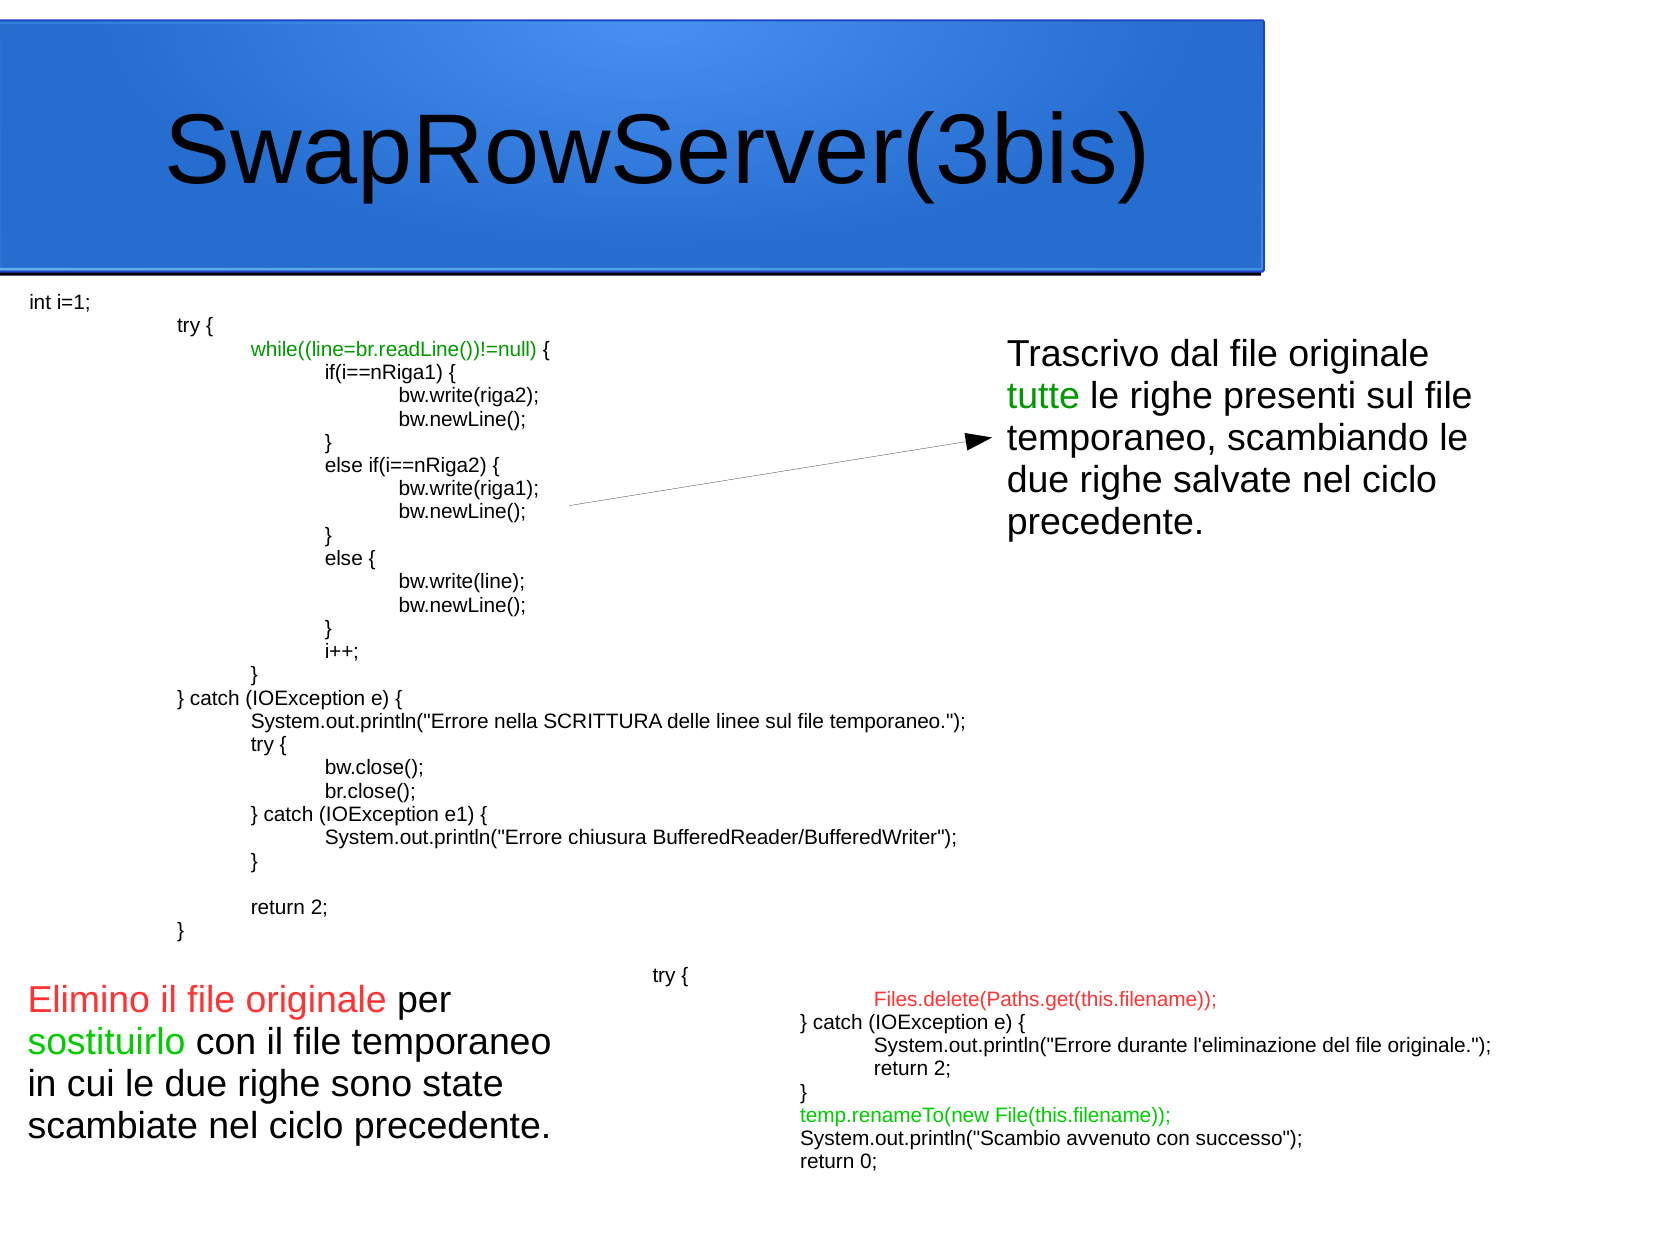

# SwapRowServer(3bis)
int i=1;
		try {
			while((line=br.readLine())!=null) {
				if(i==nRiga1) {
					bw.write(riga2);
					bw.newLine();
				}
				else if(i==nRiga2) {
					bw.write(riga1);
					bw.newLine();
				}
				else {
					bw.write(line);
					bw.newLine();
				}
				i++;
			}
		} catch (IOException e) {
			System.out.println("Errore nella SCRITTURA delle linee sul file temporaneo.");
			try {
				bw.close();
				br.close();
			} catch (IOException e1) {
				System.out.println("Errore chiusura BufferedReader/BufferedWriter");
			}
			return 2;
		}
Trascrivo dal file originale tutte le righe presenti sul file temporaneo, scambiando le due righe salvate nel ciclo precedente.
try {
			Files.delete(Paths.get(this.filename));
		} catch (IOException e) {
			System.out.println("Errore durante l'eliminazione del file originale.");
			return 2;
		}
		temp.renameTo(new File(this.filename));
		System.out.println("Scambio avvenuto con successo");
		return 0;
Elimino il file originale per sostituirlo con il file temporaneo in cui le due righe sono state scambiate nel ciclo precedente.